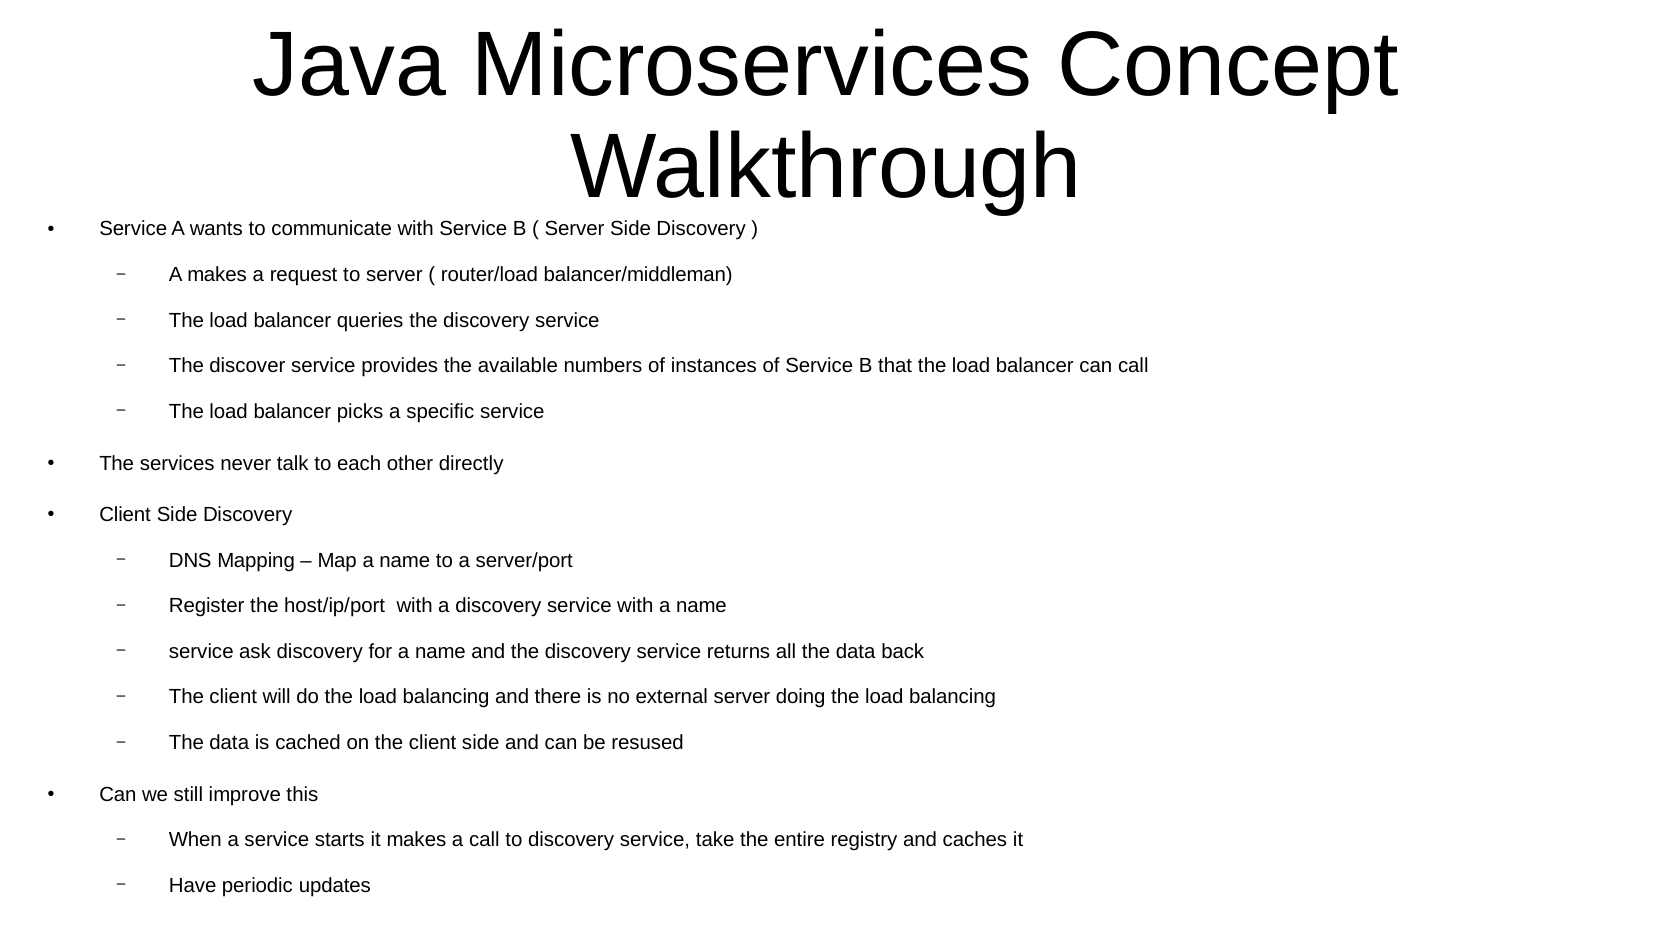

# Java Microservices Concept Walkthrough
Service A wants to communicate with Service B ( Server Side Discovery )
A makes a request to server ( router/load balancer/middleman)
The load balancer queries the discovery service
The discover service provides the available numbers of instances of Service B that the load balancer can call
The load balancer picks a specific service
The services never talk to each other directly
Client Side Discovery
DNS Mapping – Map a name to a server/port
Register the host/ip/port with a discovery service with a name
service ask discovery for a name and the discovery service returns all the data back
The client will do the load balancing and there is no external server doing the load balancing
The data is cached on the client side and can be resused
Can we still improve this
When a service starts it makes a call to discovery service, take the entire registry and caches it
Have periodic updates